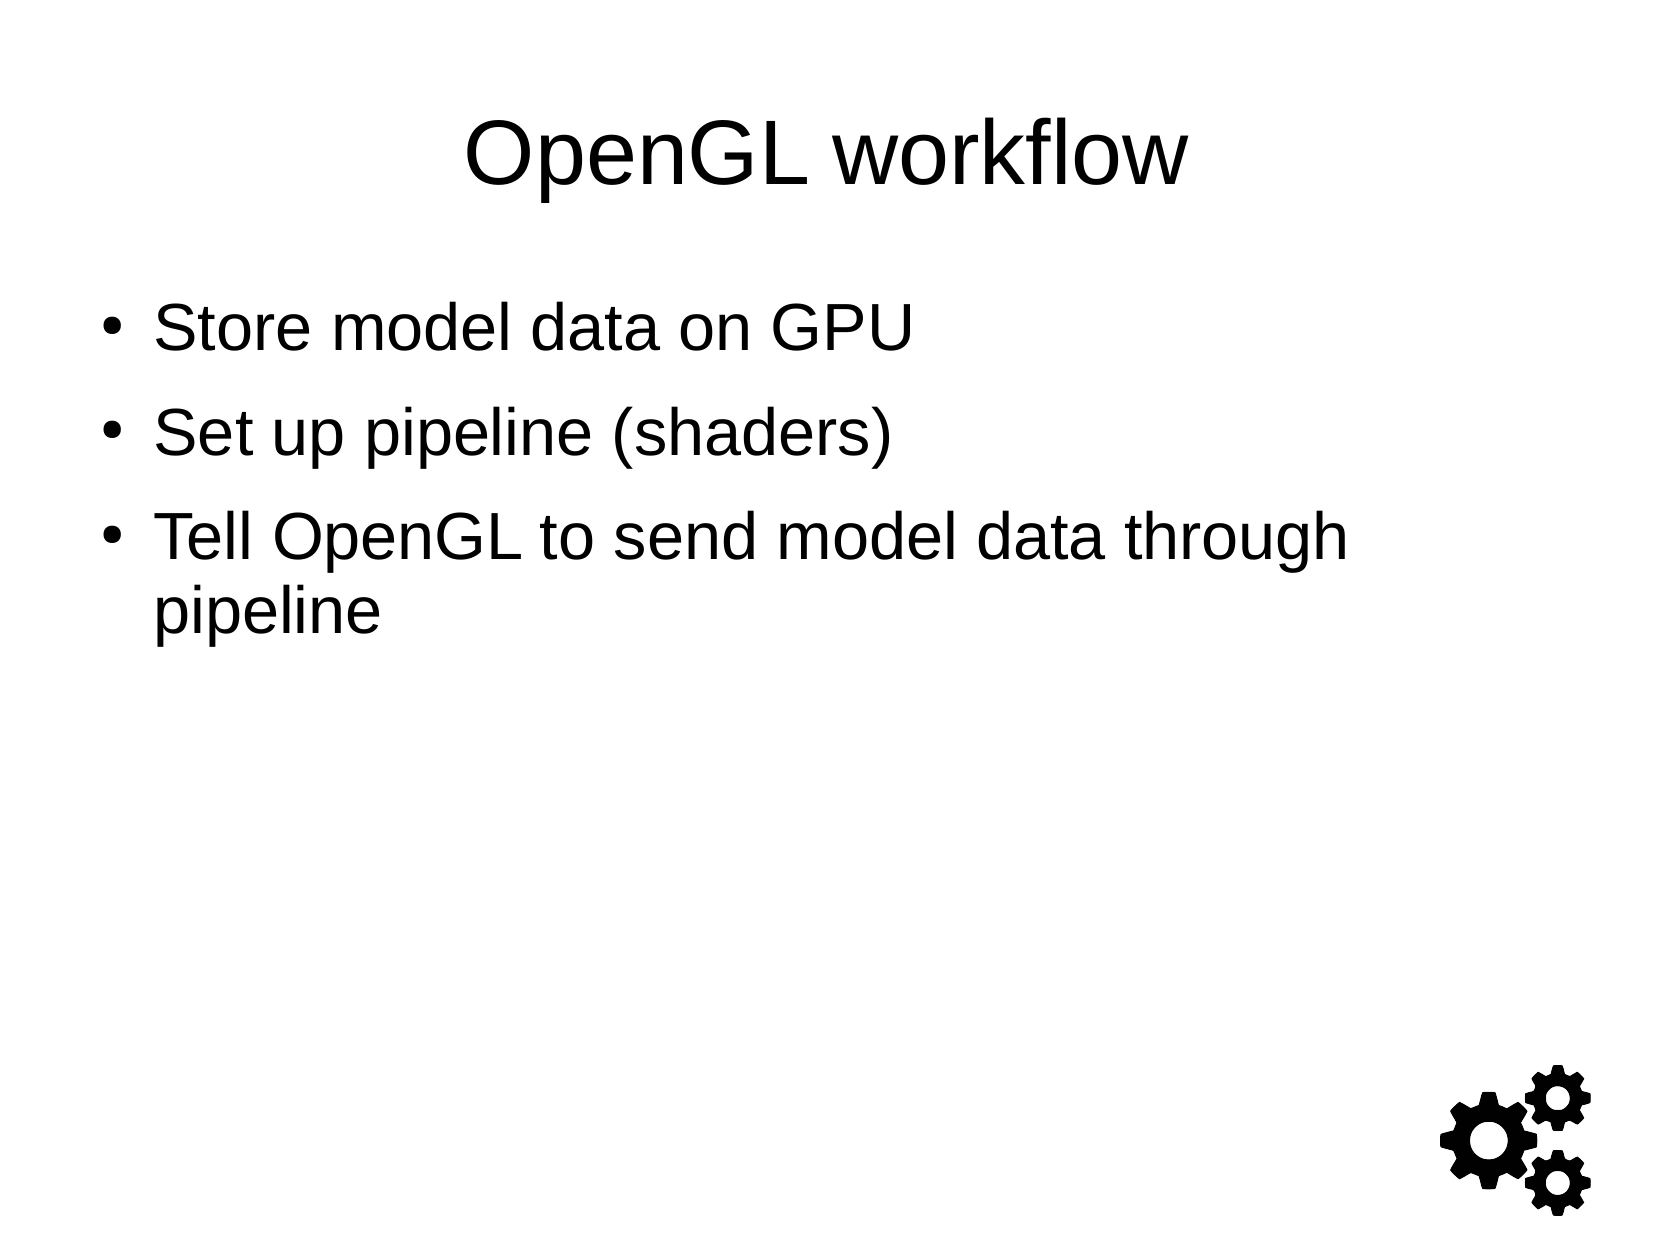

# OpenGL workflow
Store model data on GPU
Set up pipeline (shaders)
Tell OpenGL to send model data through pipeline